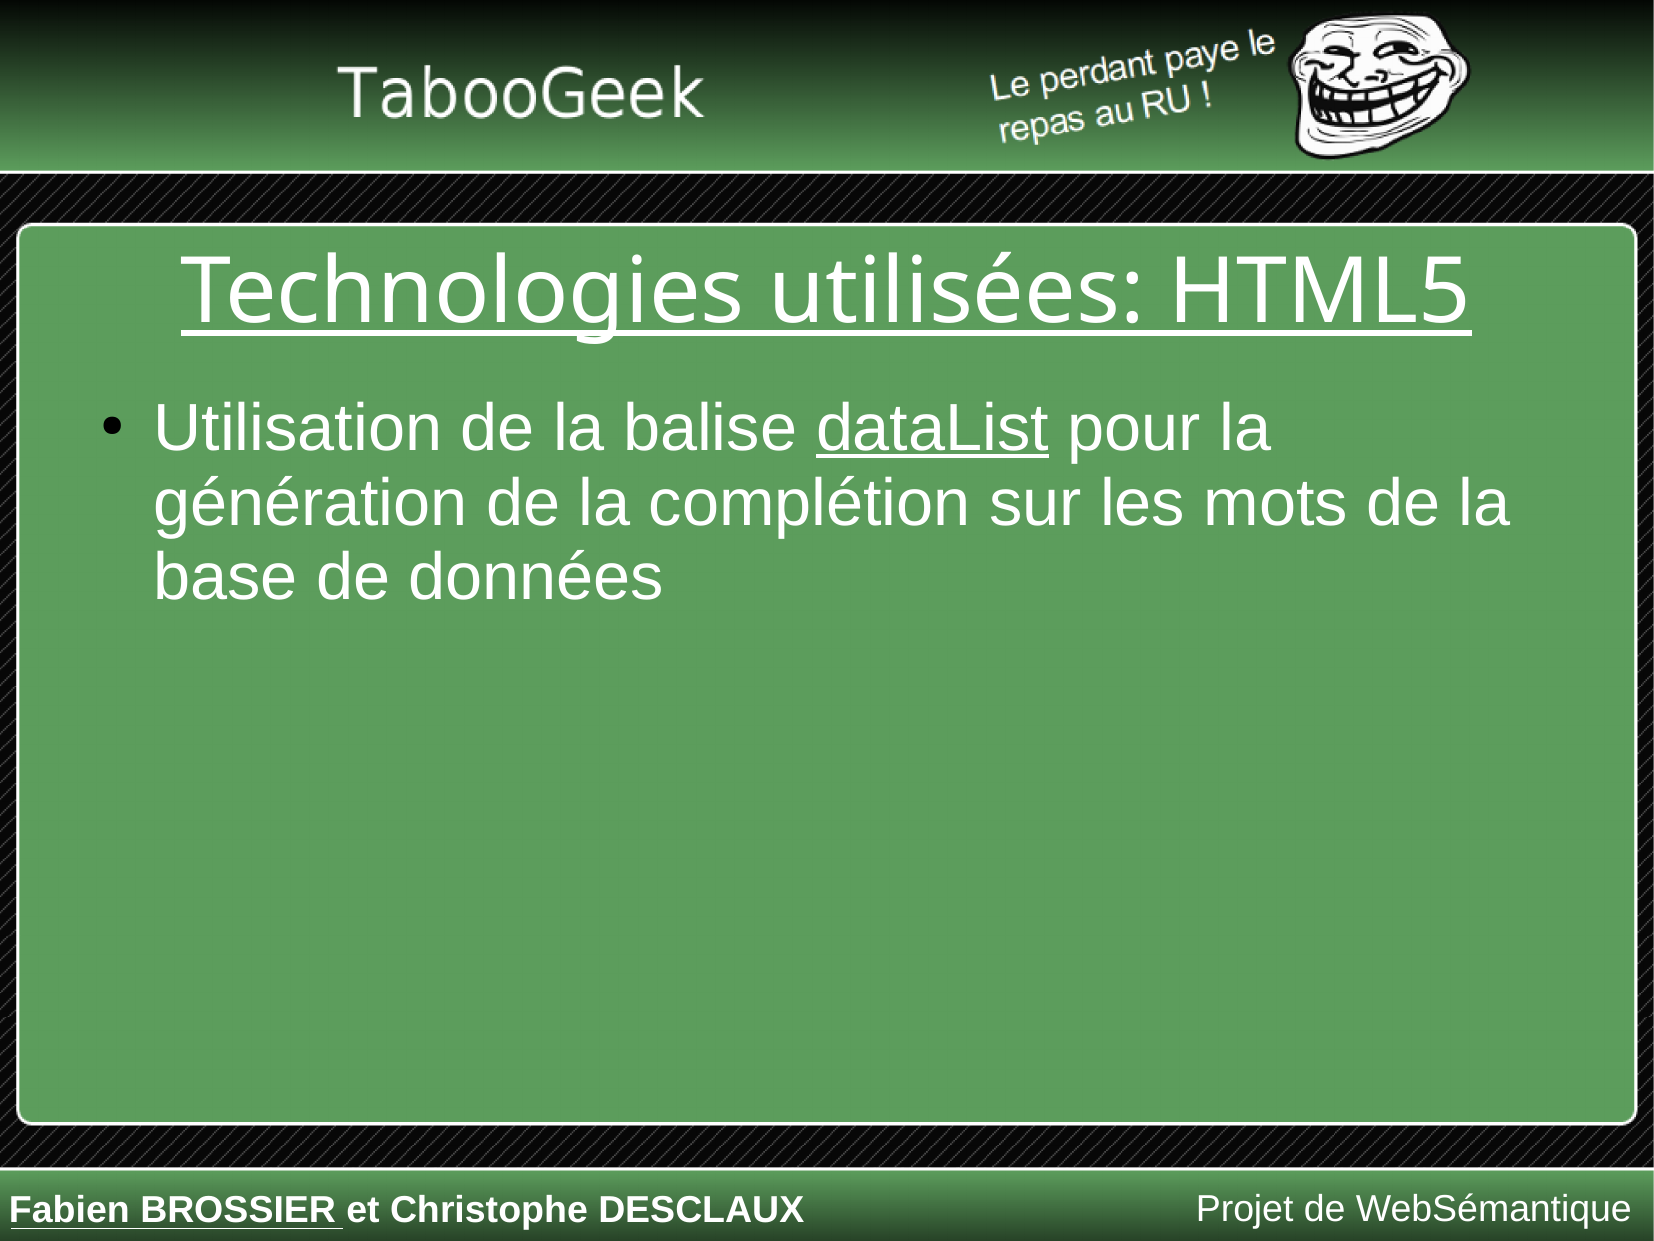

# Technologies utilisées: HTML5
Utilisation de la balise dataList pour la génération de la complétion sur les mots de la base de données